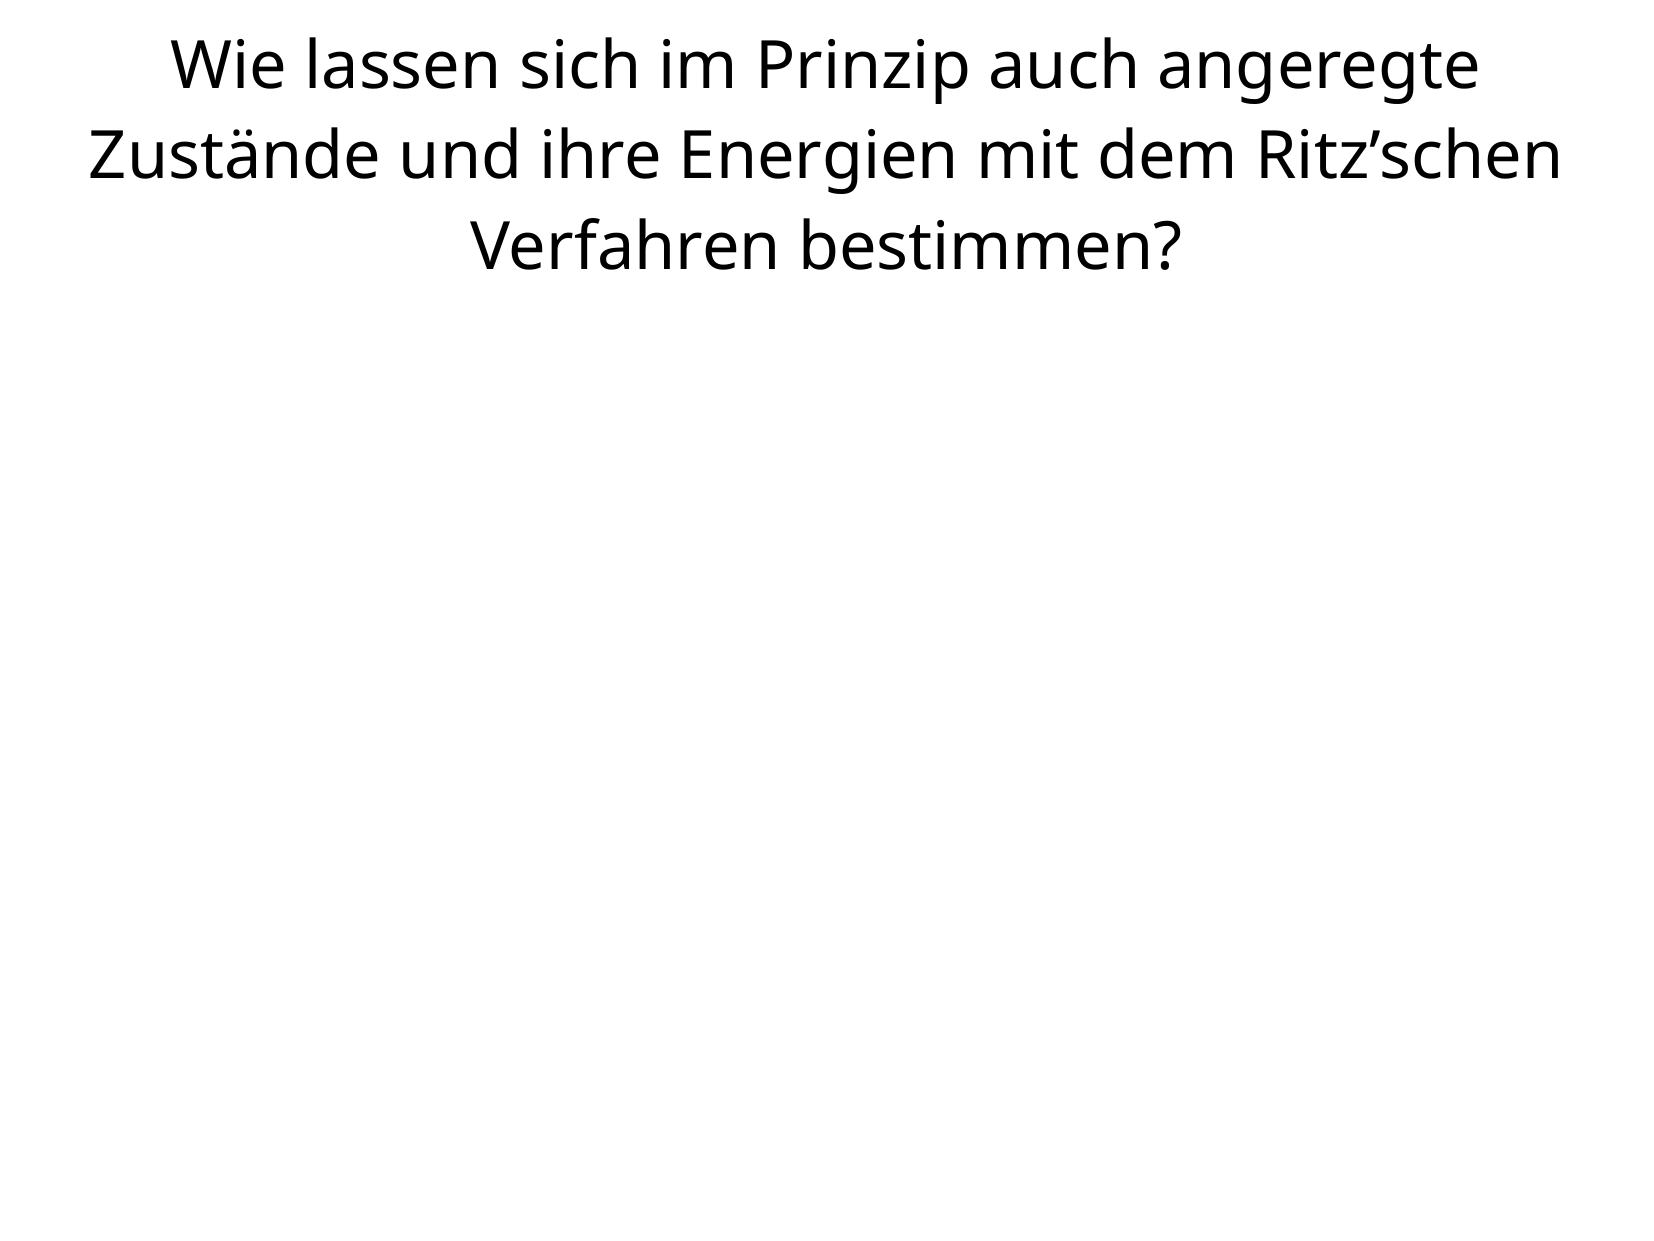

# Wie lassen sich im Prinzip auch angeregte Zustände und ihre Energien mit dem Ritz’schen Verfahren bestimmen?